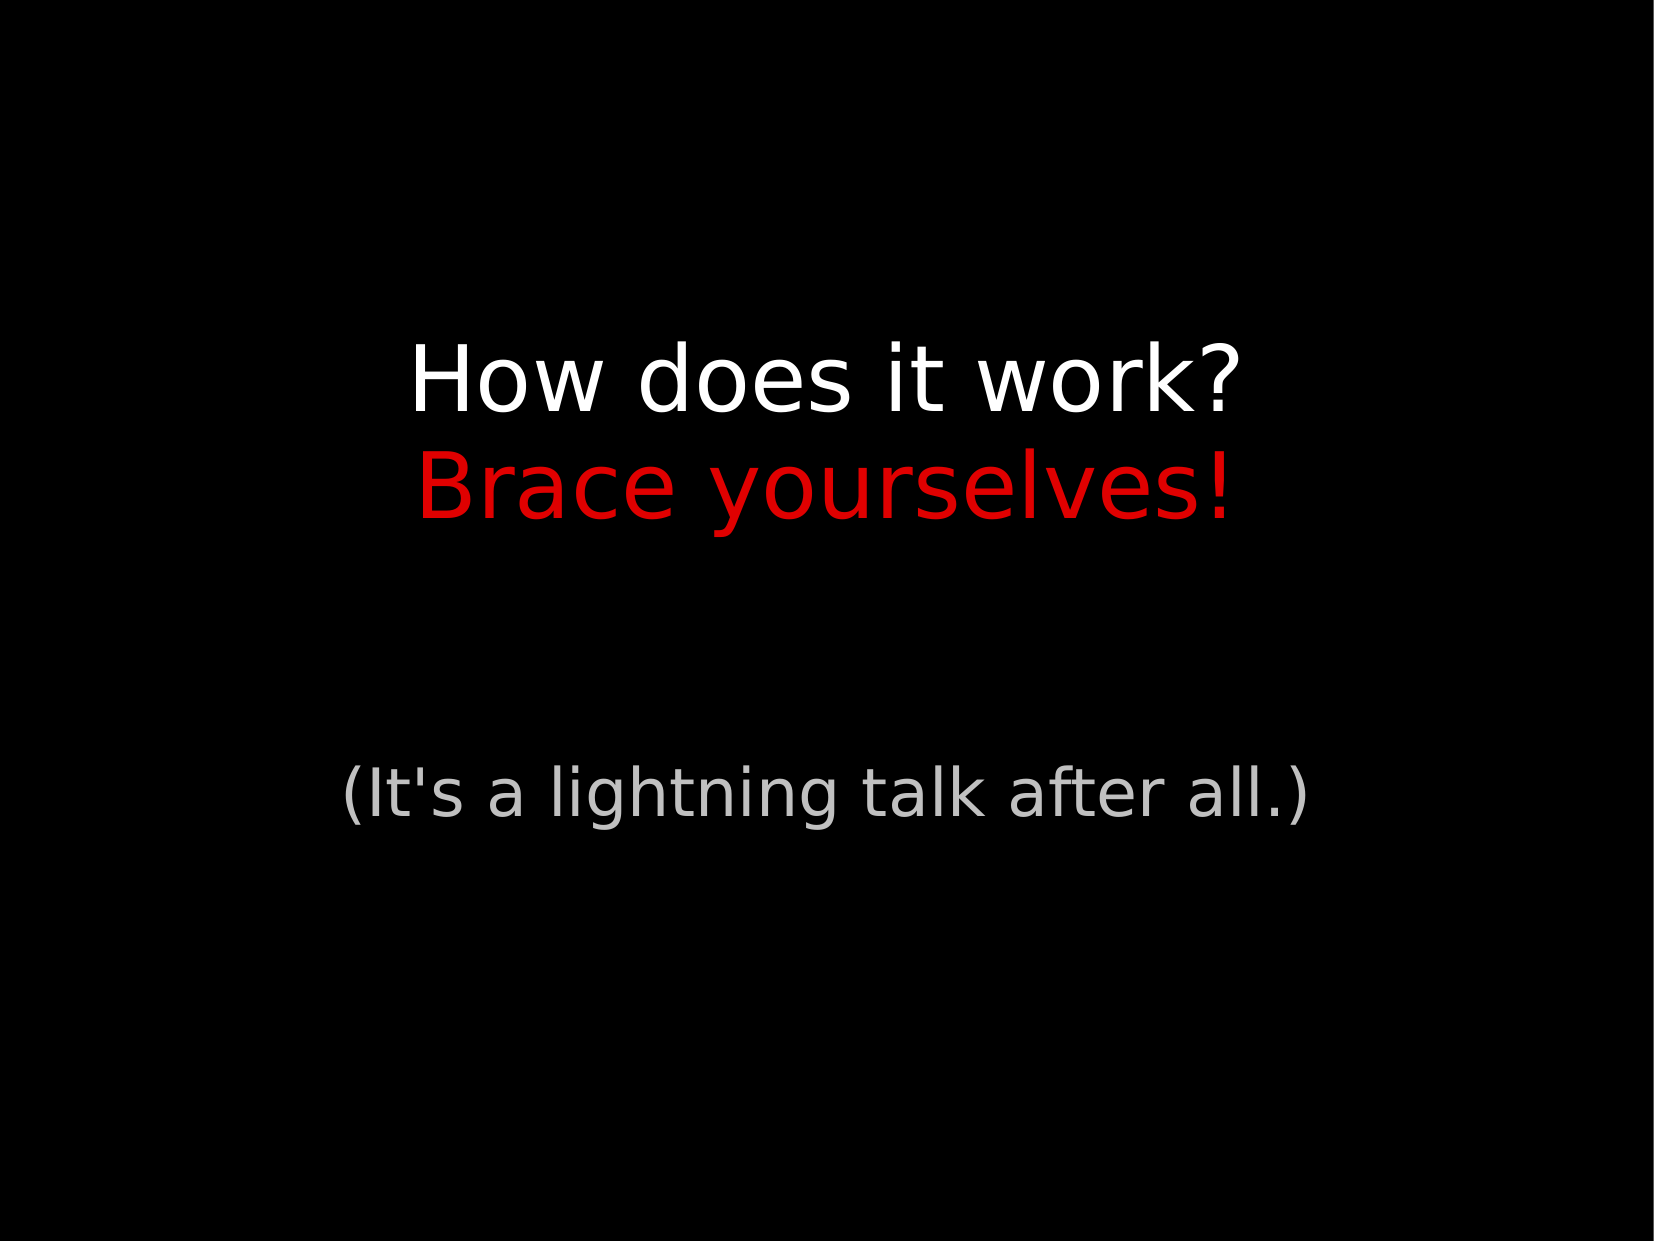

# How does it work?
Brace yourselves!
(It's a lightning talk after all.)